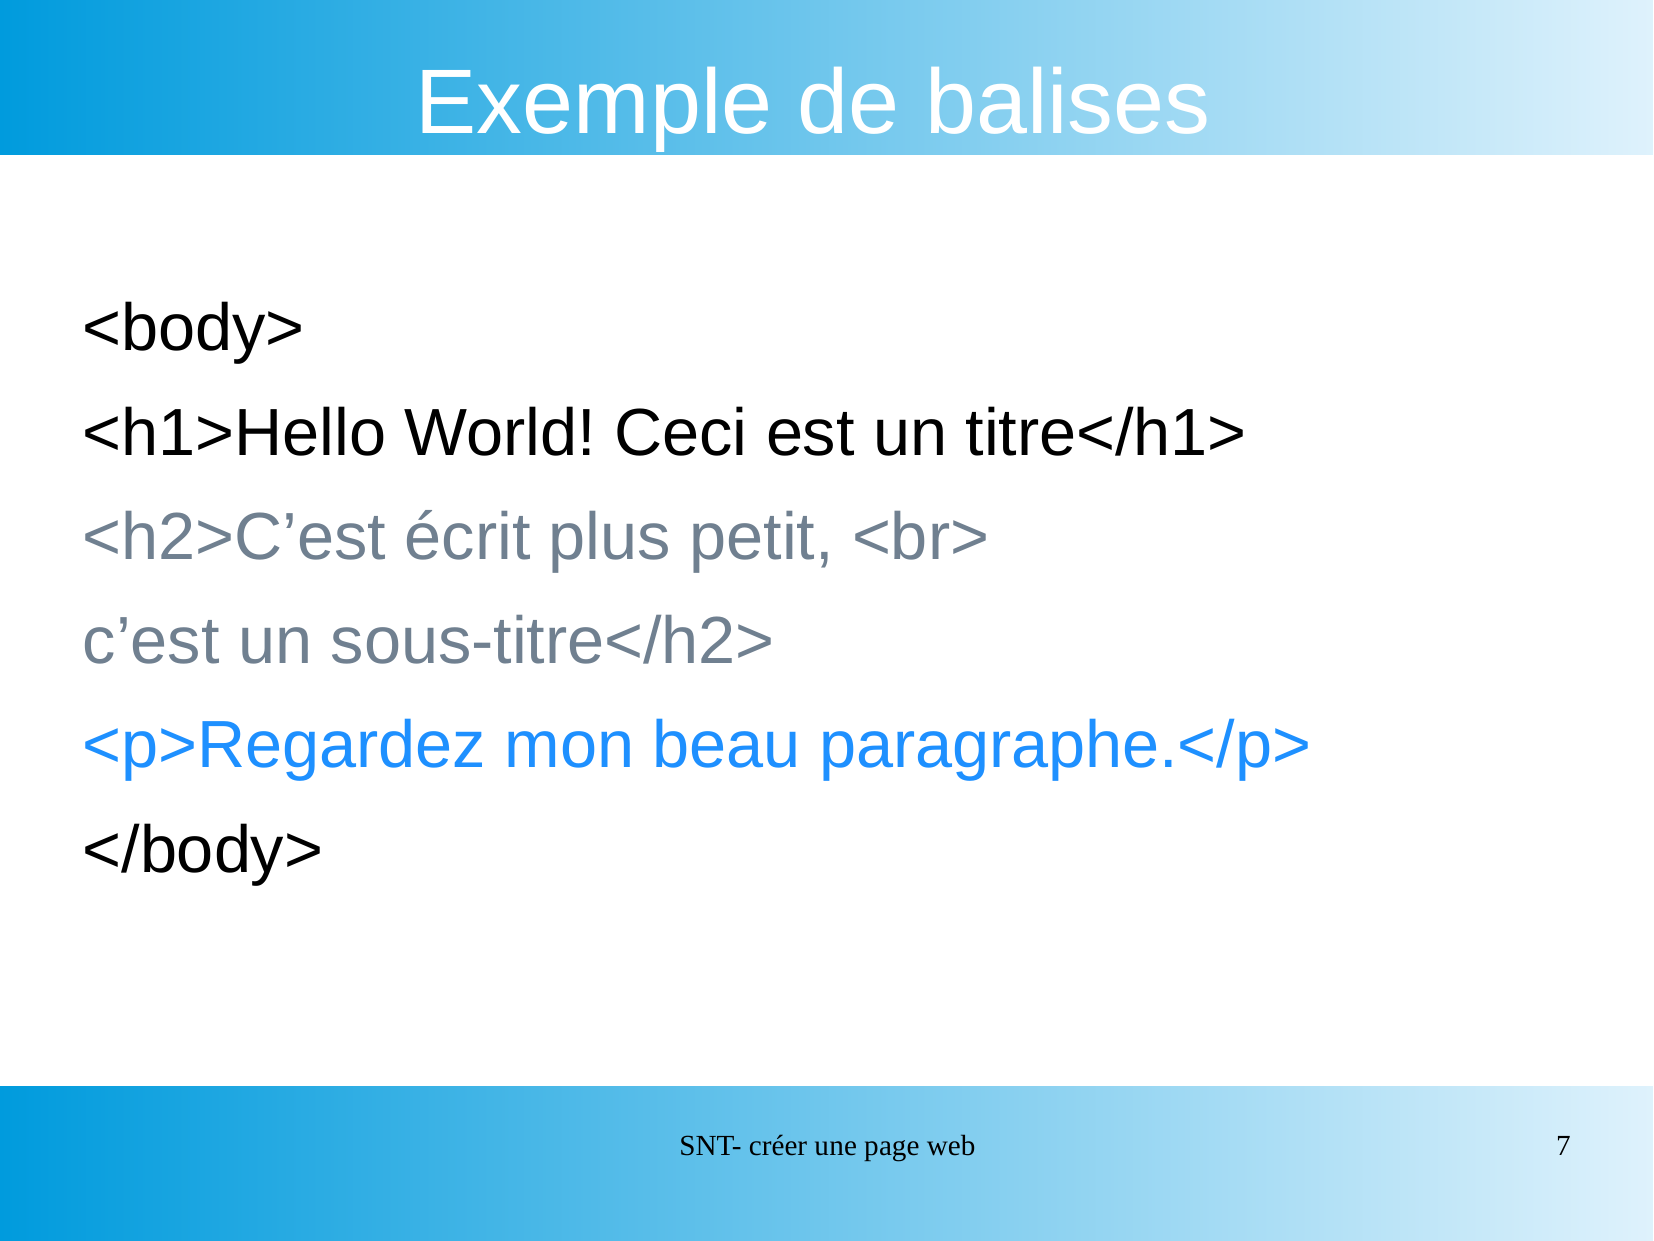

# Exemple de balises
<body>
<h1>Hello World! Ceci est un titre</h1>
<h2>C’est écrit plus petit, <br>
c’est un sous-titre</h2>
<p>Regardez mon beau paragraphe.</p>
</body>
SNT- créer une page web
7